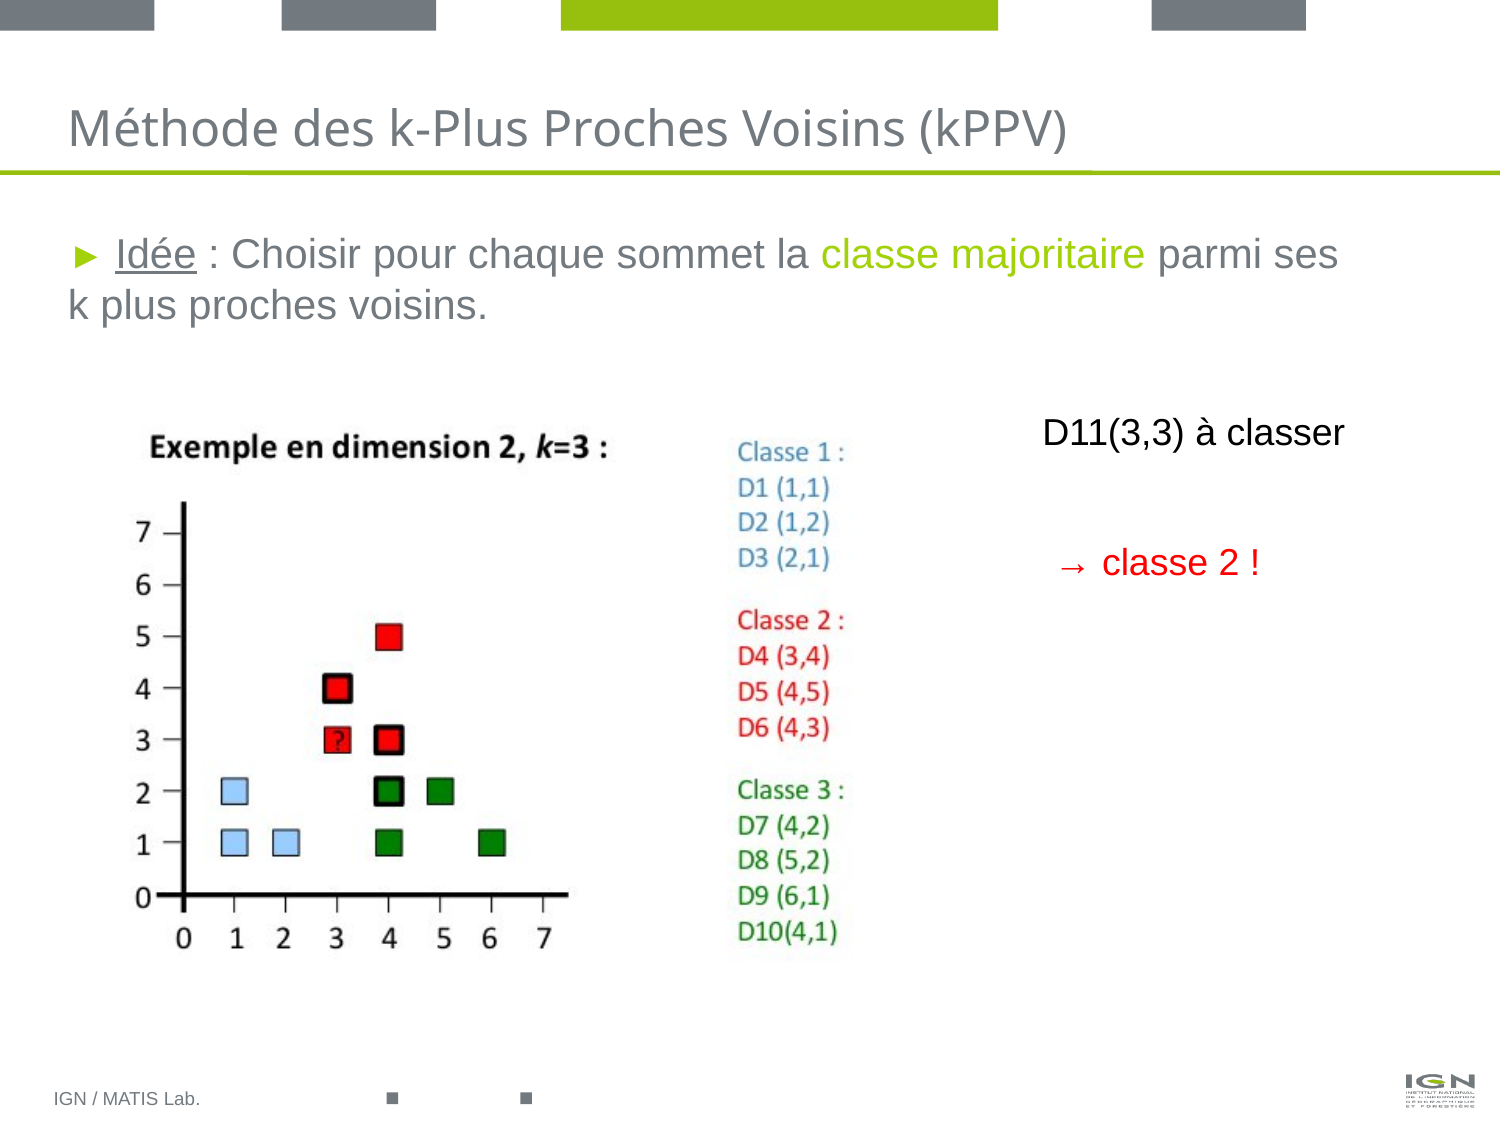

Méthode des k-Plus Proches Voisins (kPPV)
► Idée : Choisir pour chaque sommet la classe majoritaire parmi ses k plus proches voisins.
D11(3,3) à classer
→ classe 2 !
IGN / MATIS Lab.